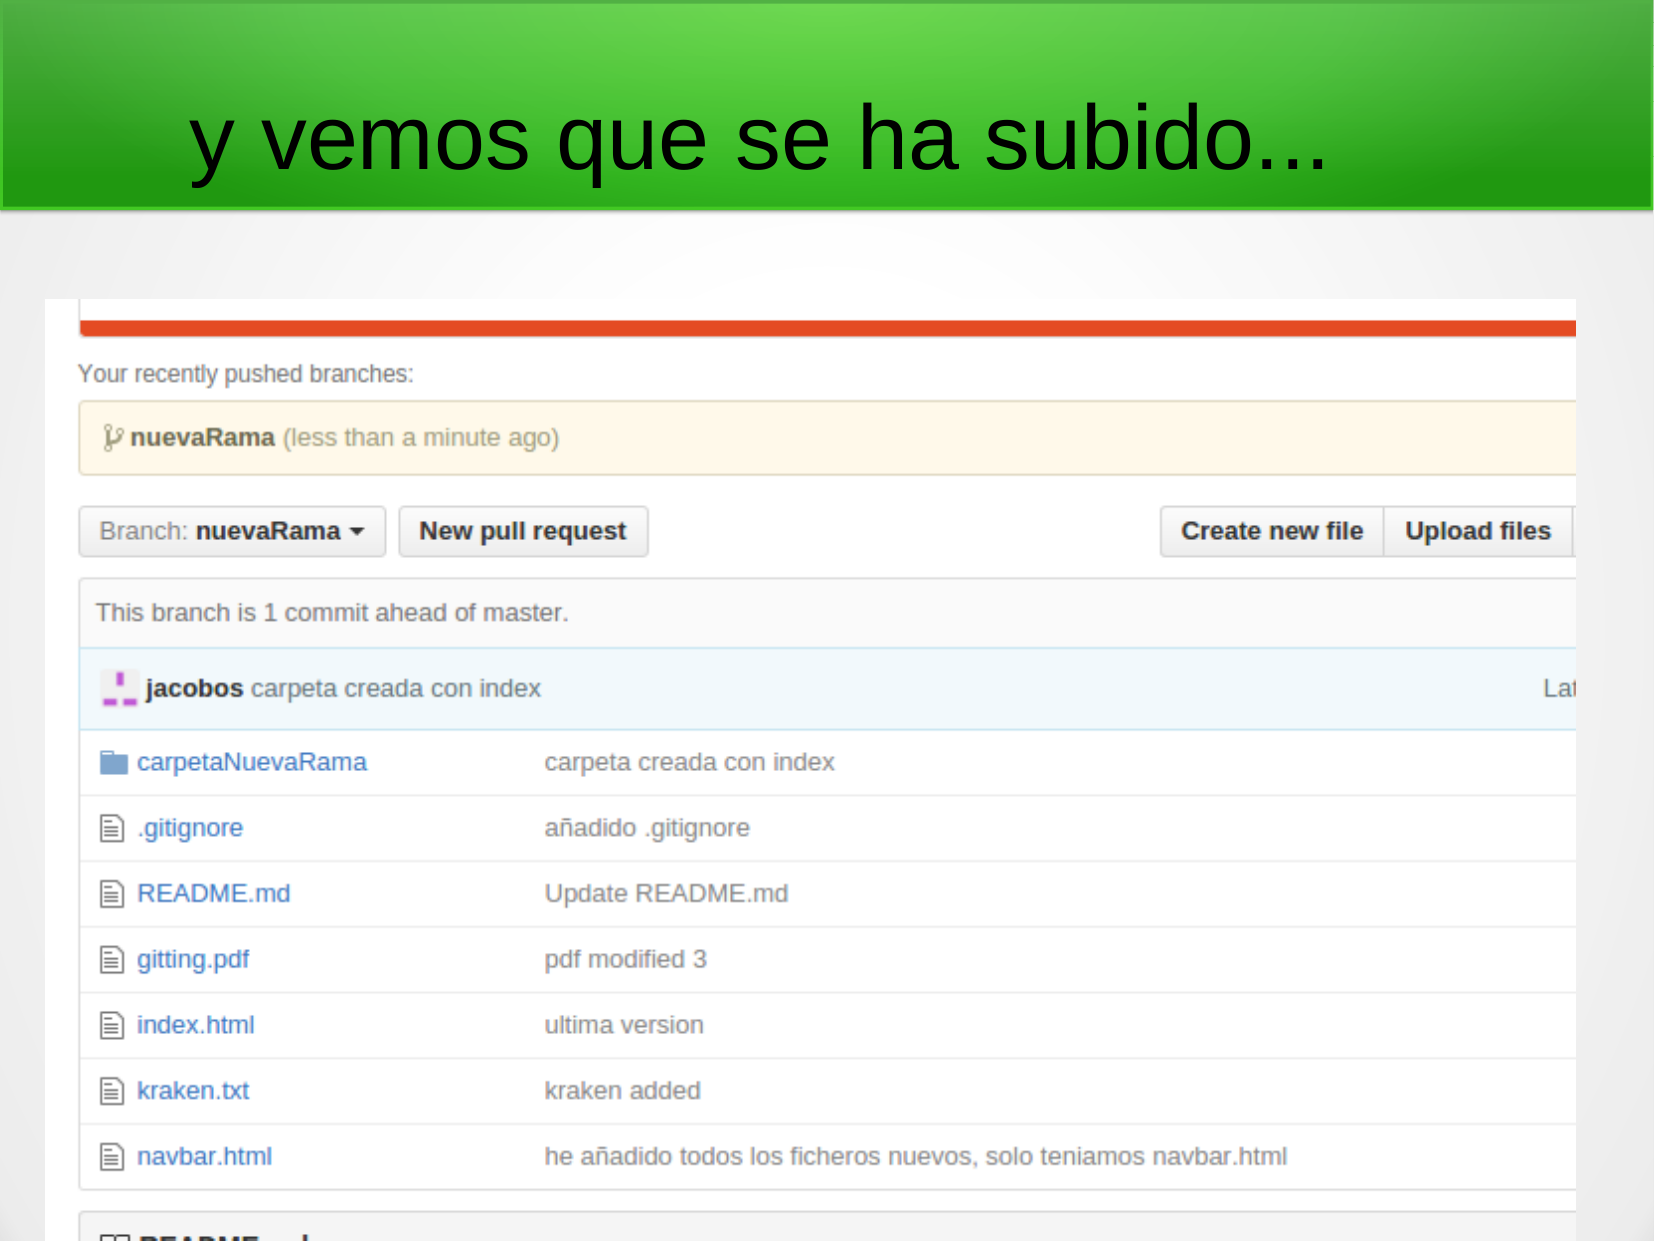

# y vemos que se ha subido...